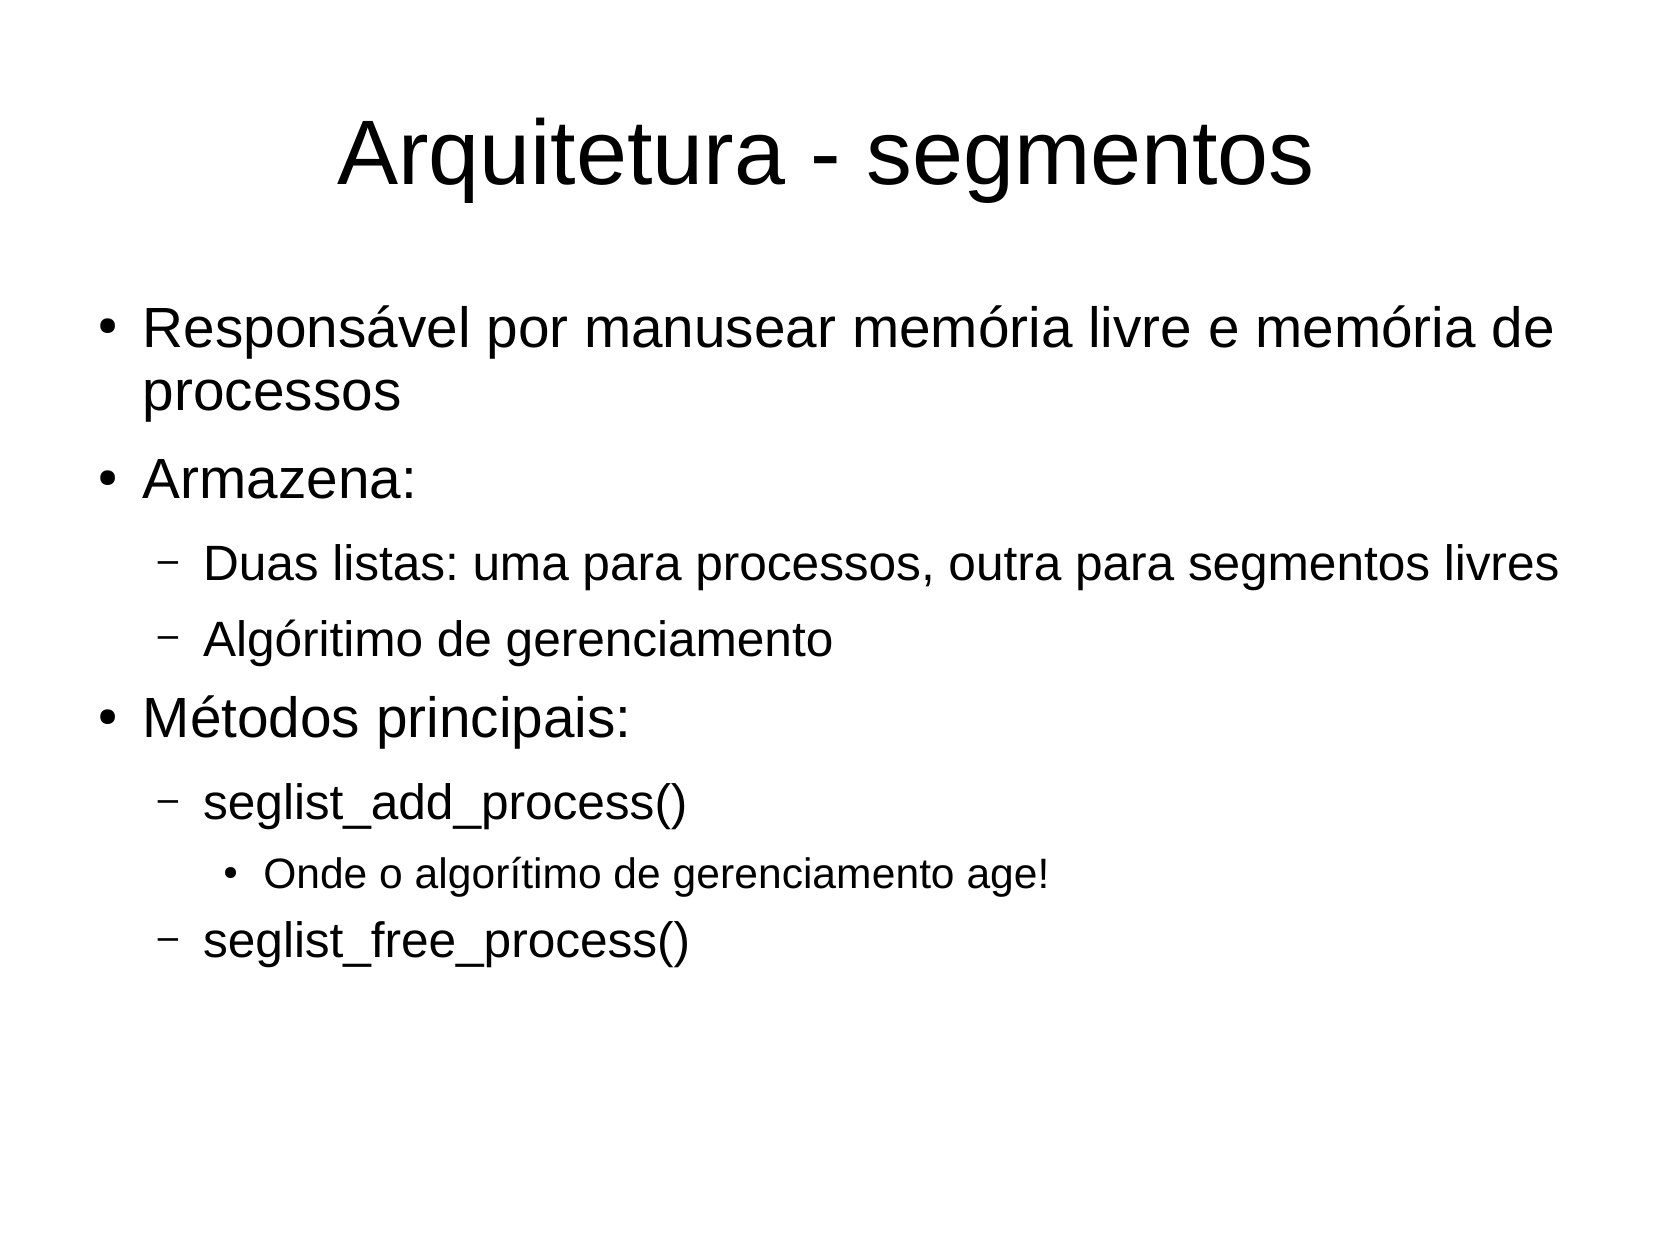

# Arquitetura - segmentos
Responsável por manusear memória livre e memória de processos
Armazena:
Duas listas: uma para processos, outra para segmentos livres
Algóritimo de gerenciamento
Métodos principais:
seglist_add_process()
Onde o algorítimo de gerenciamento age!
seglist_free_process()